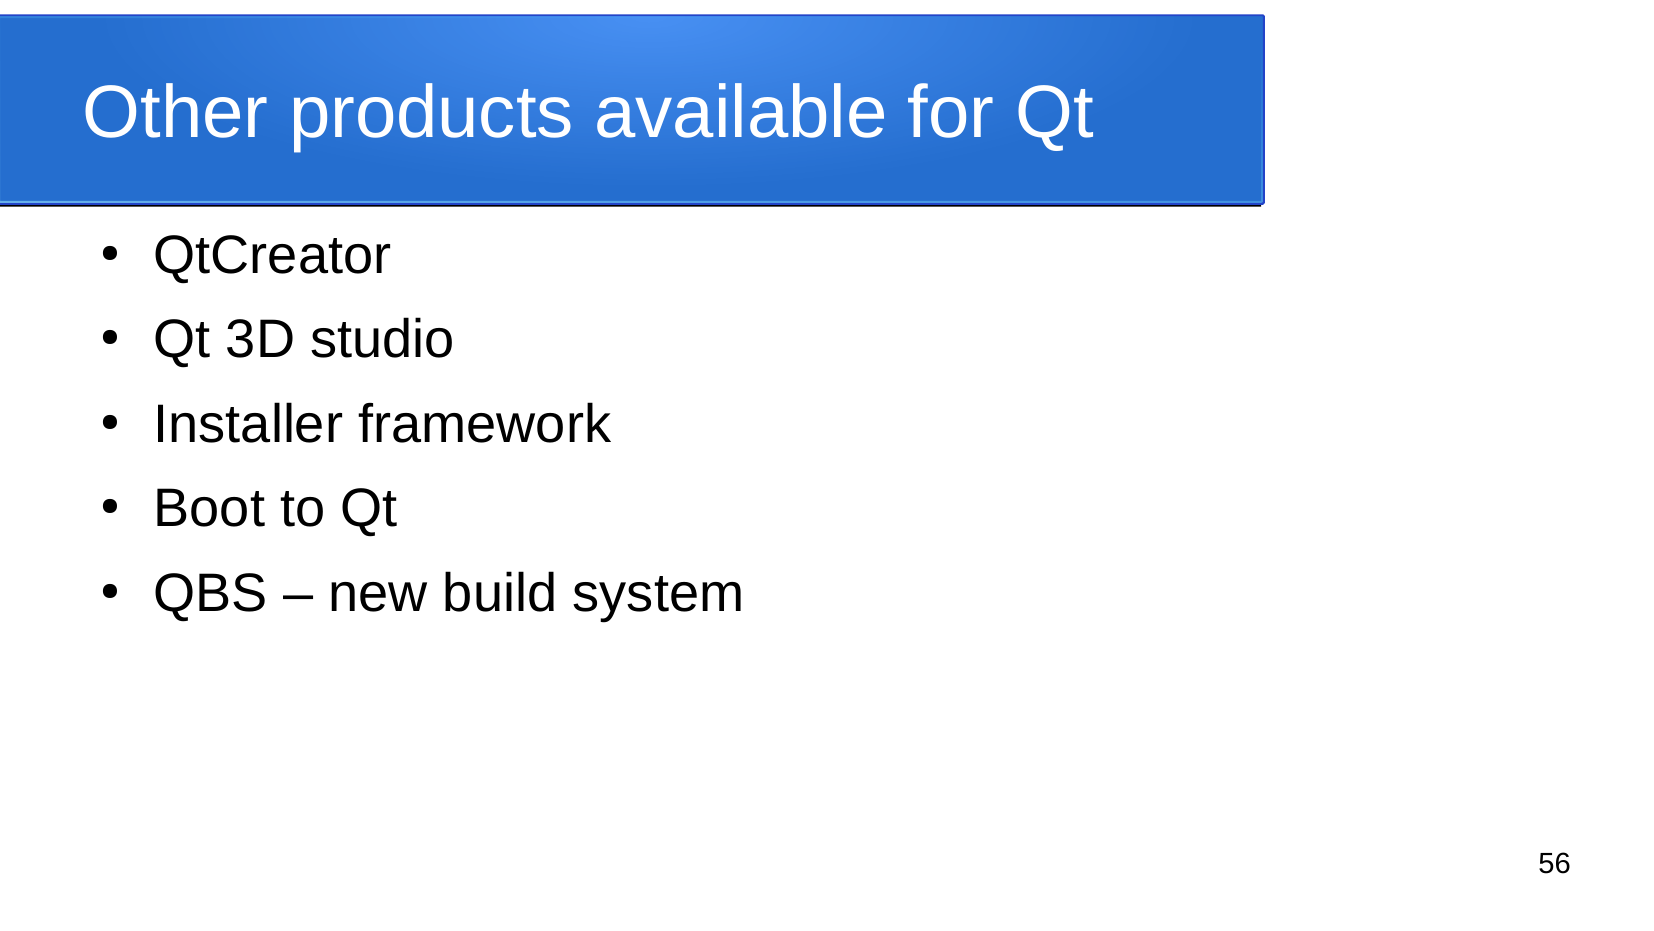

# Other products available for Qt
QtCreator
Qt 3D studio
Installer framework
Boot to Qt
QBS – new build system
56